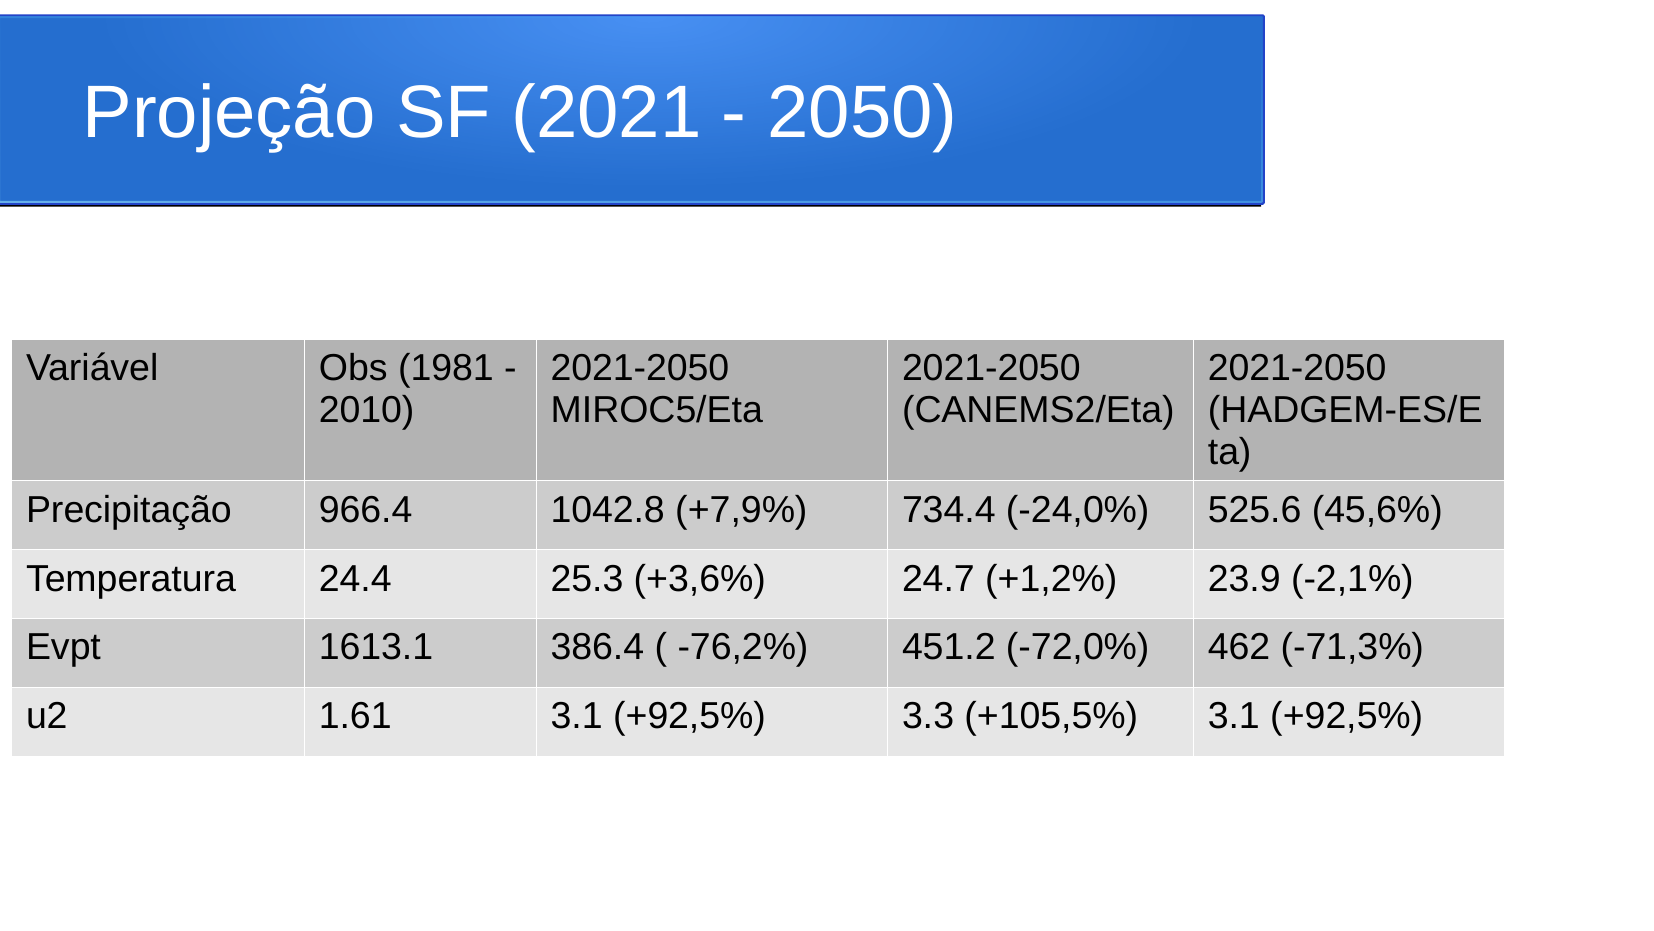

# Projeção SF (2021 - 2050)
| Variável | Obs (1981 - 2010) | 2021-2050 MIROC5/Eta | 2021-2050 (CANEMS2/Eta) | 2021-2050 (HADGEM-ES/Eta) |
| --- | --- | --- | --- | --- |
| Precipitação | 966.4 | 1042.8 (+7,9%) | 734.4 (-24,0%) | 525.6 (45,6%) |
| Temperatura | 24.4 | 25.3 (+3,6%) | 24.7 (+1,2%) | 23.9 (-2,1%) |
| Evpt | 1613.1 | 386.4 ( -76,2%) | 451.2 (-72,0%) | 462 (-71,3%) |
| u2 | 1.61 | 3.1 (+92,5%) | 3.3 (+105,5%) | 3.1 (+92,5%) |